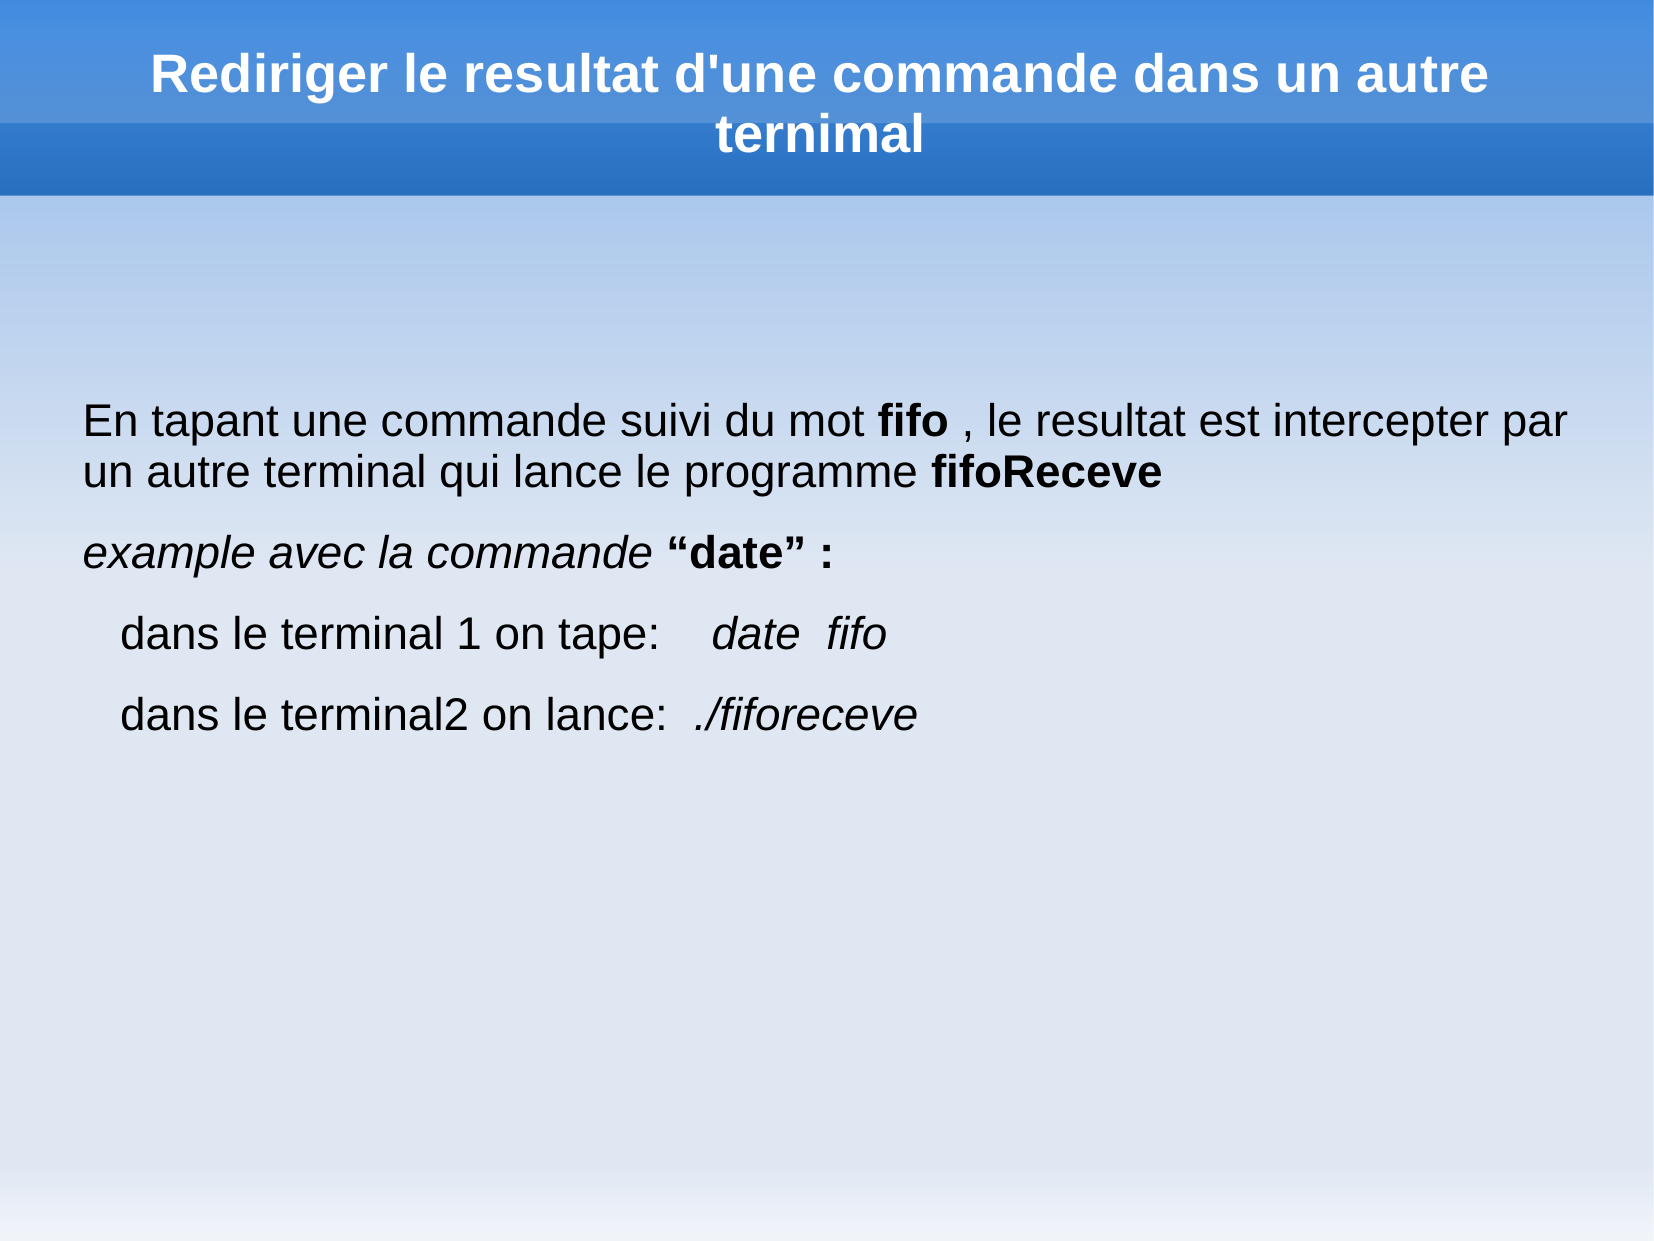

# Rediriger le resultat d'une commande dans un autre ternimal
En tapant une commande suivi du mot fifo , le resultat est intercepter par un autre terminal qui lance le programme fifoReceve
example avec la commande “date” :
dans le terminal 1 on tape: date fifo
dans le terminal2 on lance: ./fiforeceve